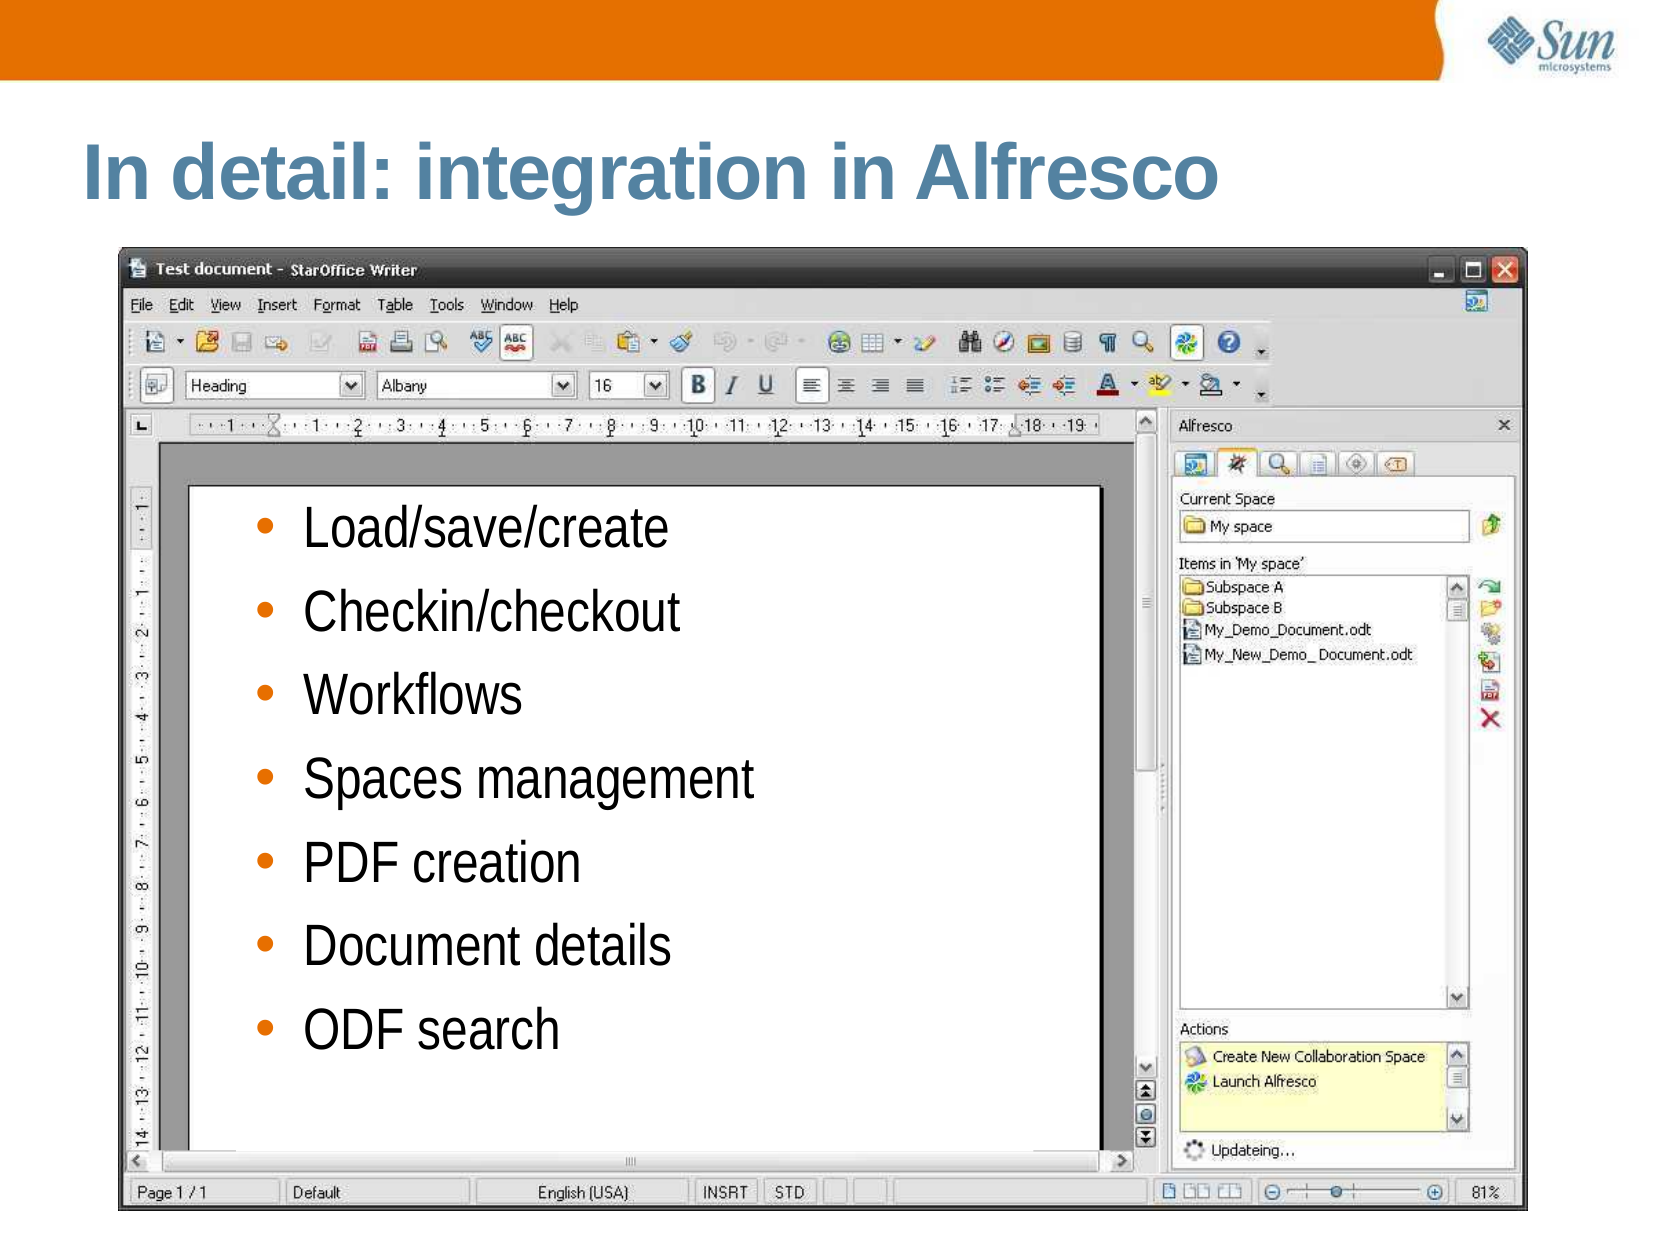

# In detail: integration in Alfresco
Load/save/create
Checkin/checkout
Workflows
Spaces management
PDF creation
Document details
ODF search